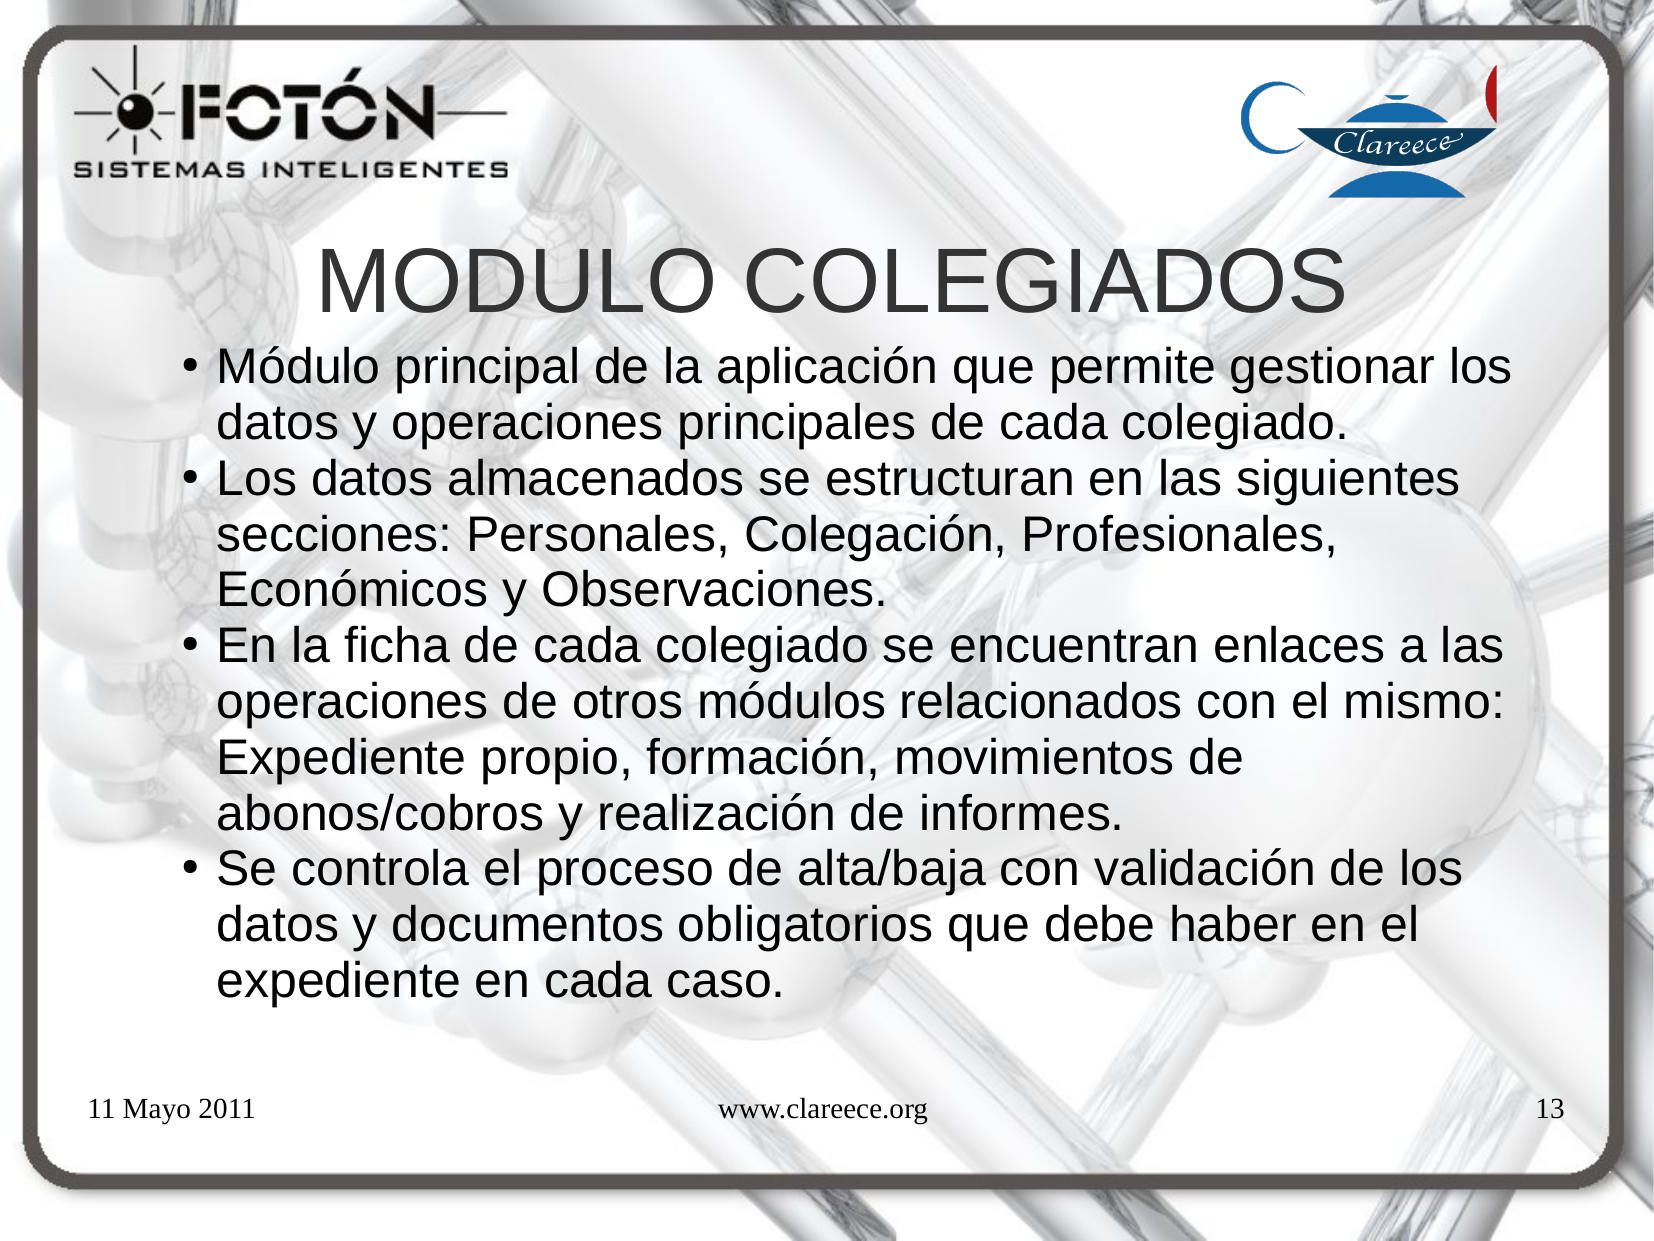

# MODULO COLEGIADOS
Módulo principal de la aplicación que permite gestionar los datos y operaciones principales de cada colegiado.
Los datos almacenados se estructuran en las siguientes secciones: Personales, Colegación, Profesionales, Económicos y Observaciones.
En la ficha de cada colegiado se encuentran enlaces a las operaciones de otros módulos relacionados con el mismo: Expediente propio, formación, movimientos de abonos/cobros y realización de informes.
Se controla el proceso de alta/baja con validación de los datos y documentos obligatorios que debe haber en el expediente en cada caso.
11 Mayo 2011
www.clareece.org
13